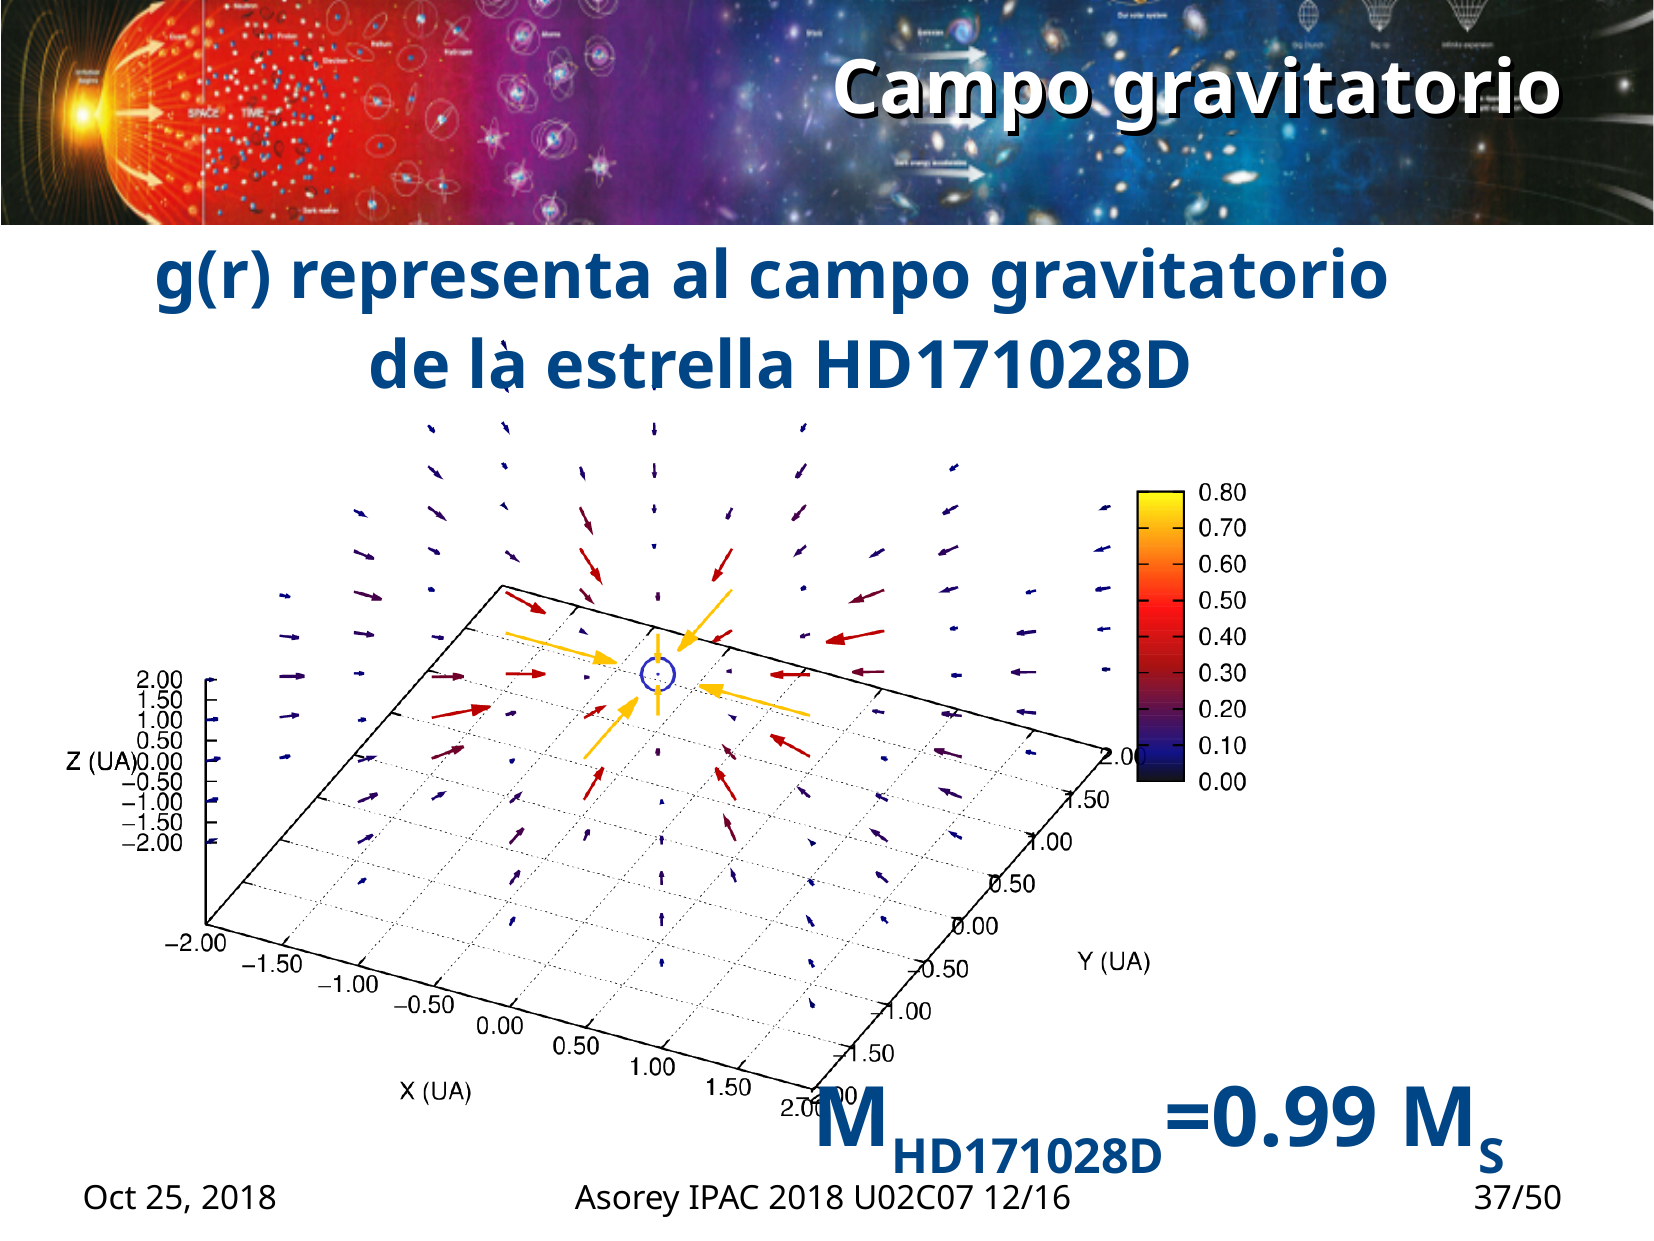

# Campo gravitatorio
g(r) representa al campo gravitatorio
de la estrella HD171028D
MHD171028D=0.99 MS
Oct 25, 2018
Asorey IPAC 2018 U02C07 12/16
37